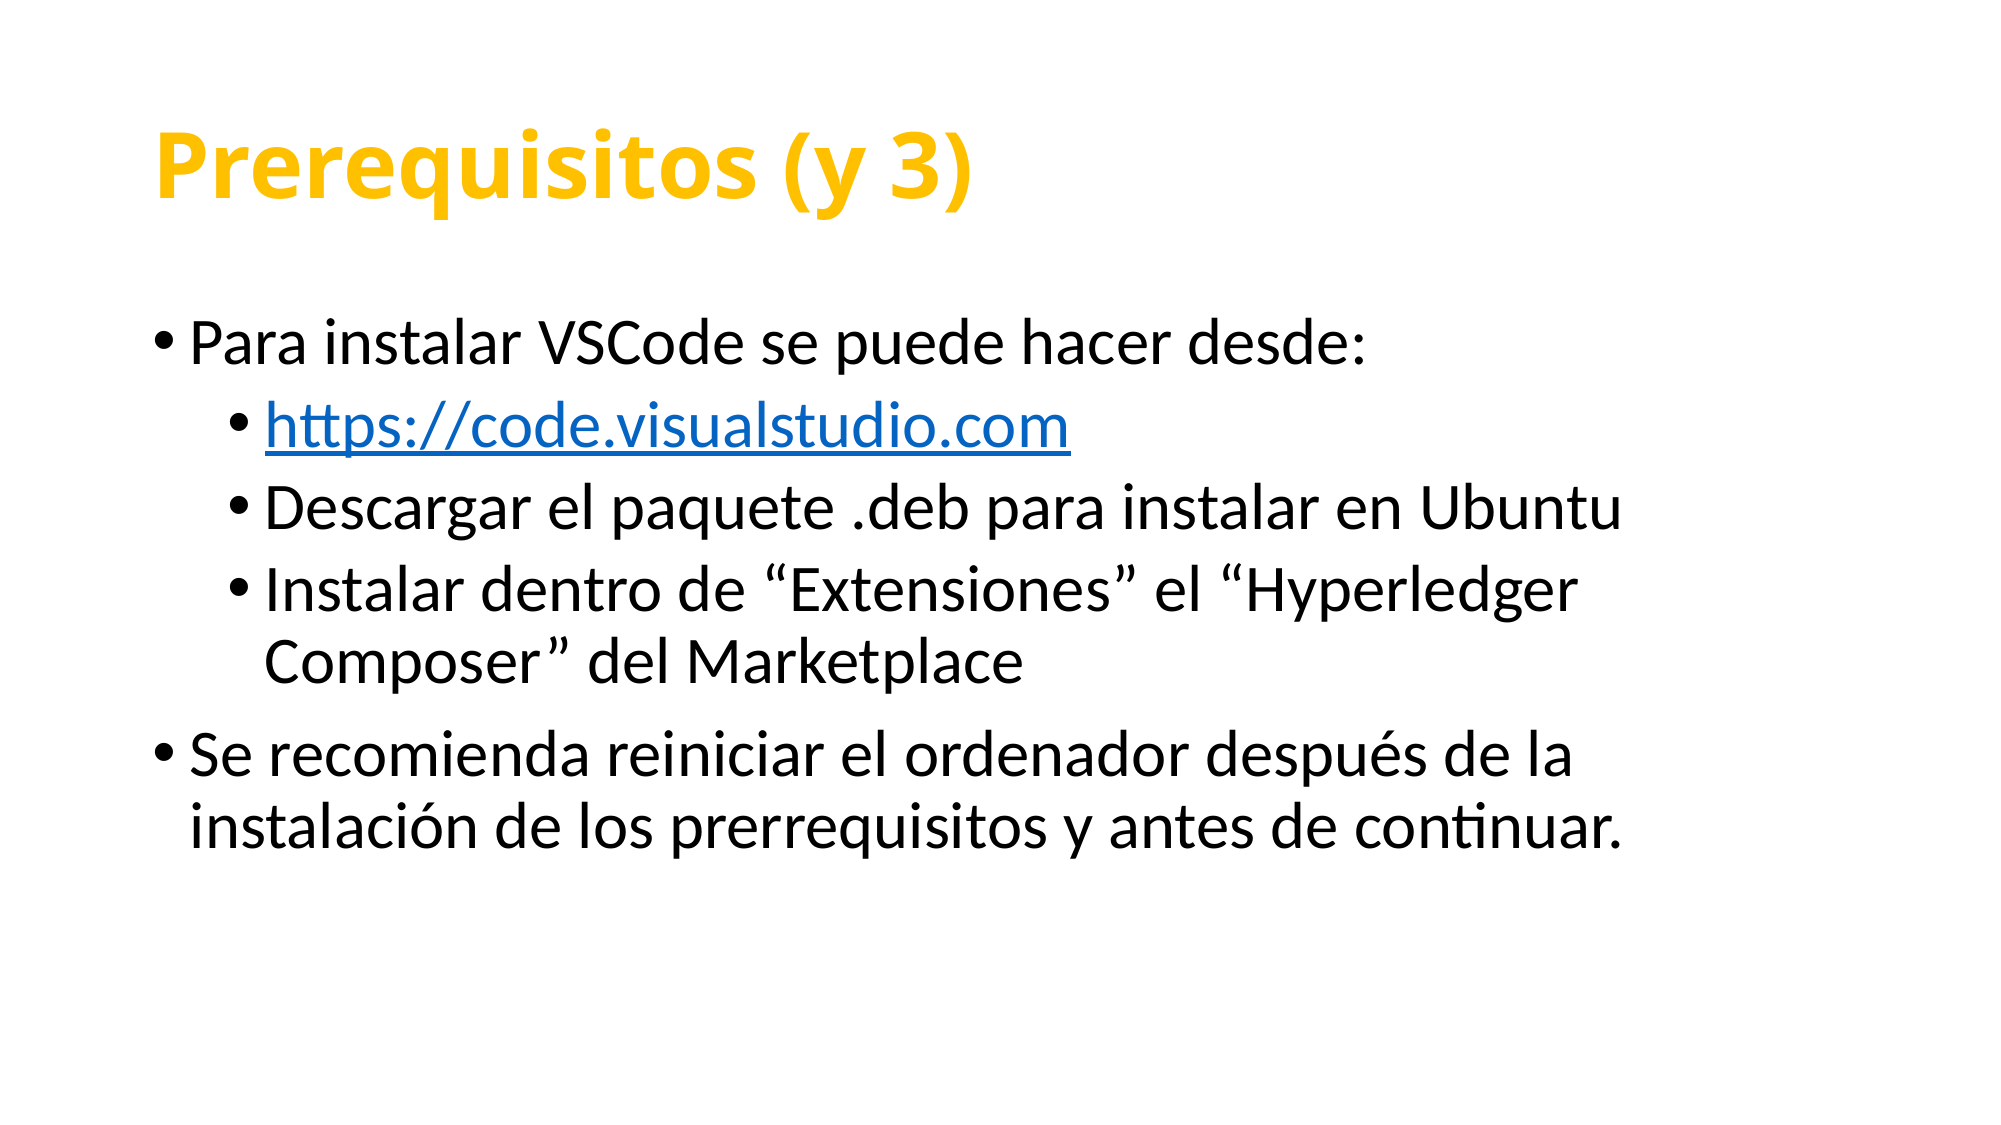

# Prerequisitos (y 3)
Para instalar VSCode se puede hacer desde:
https://code.visualstudio.com
Descargar el paquete .deb para instalar en Ubuntu
Instalar dentro de “Extensiones” el “Hyperledger Composer” del Marketplace
Se recomienda reiniciar el ordenador después de la instalación de los prerrequisitos y antes de continuar.